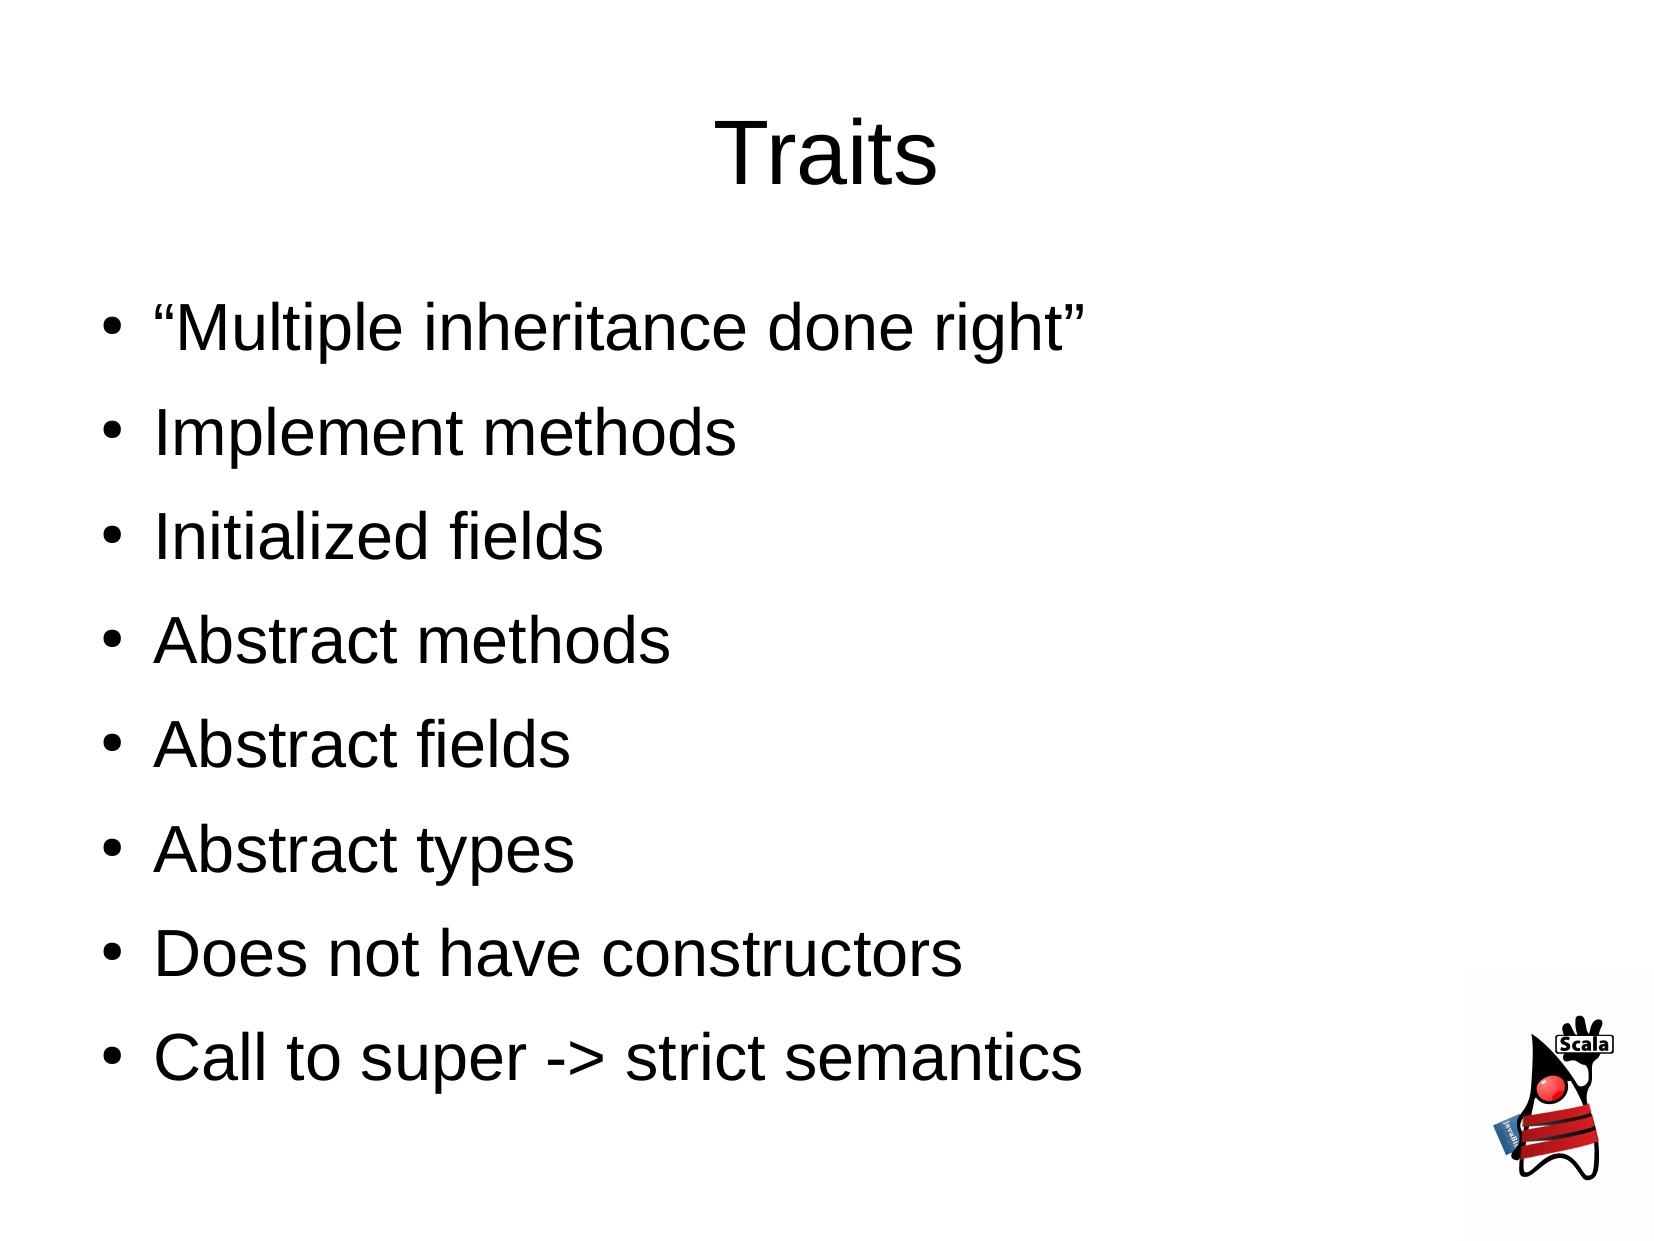

# Traits
“Multiple inheritance done right”
Implement methods
Initialized fields
Abstract methods
Abstract fields
Abstract types
Does not have constructors
Call to super -> strict semantics